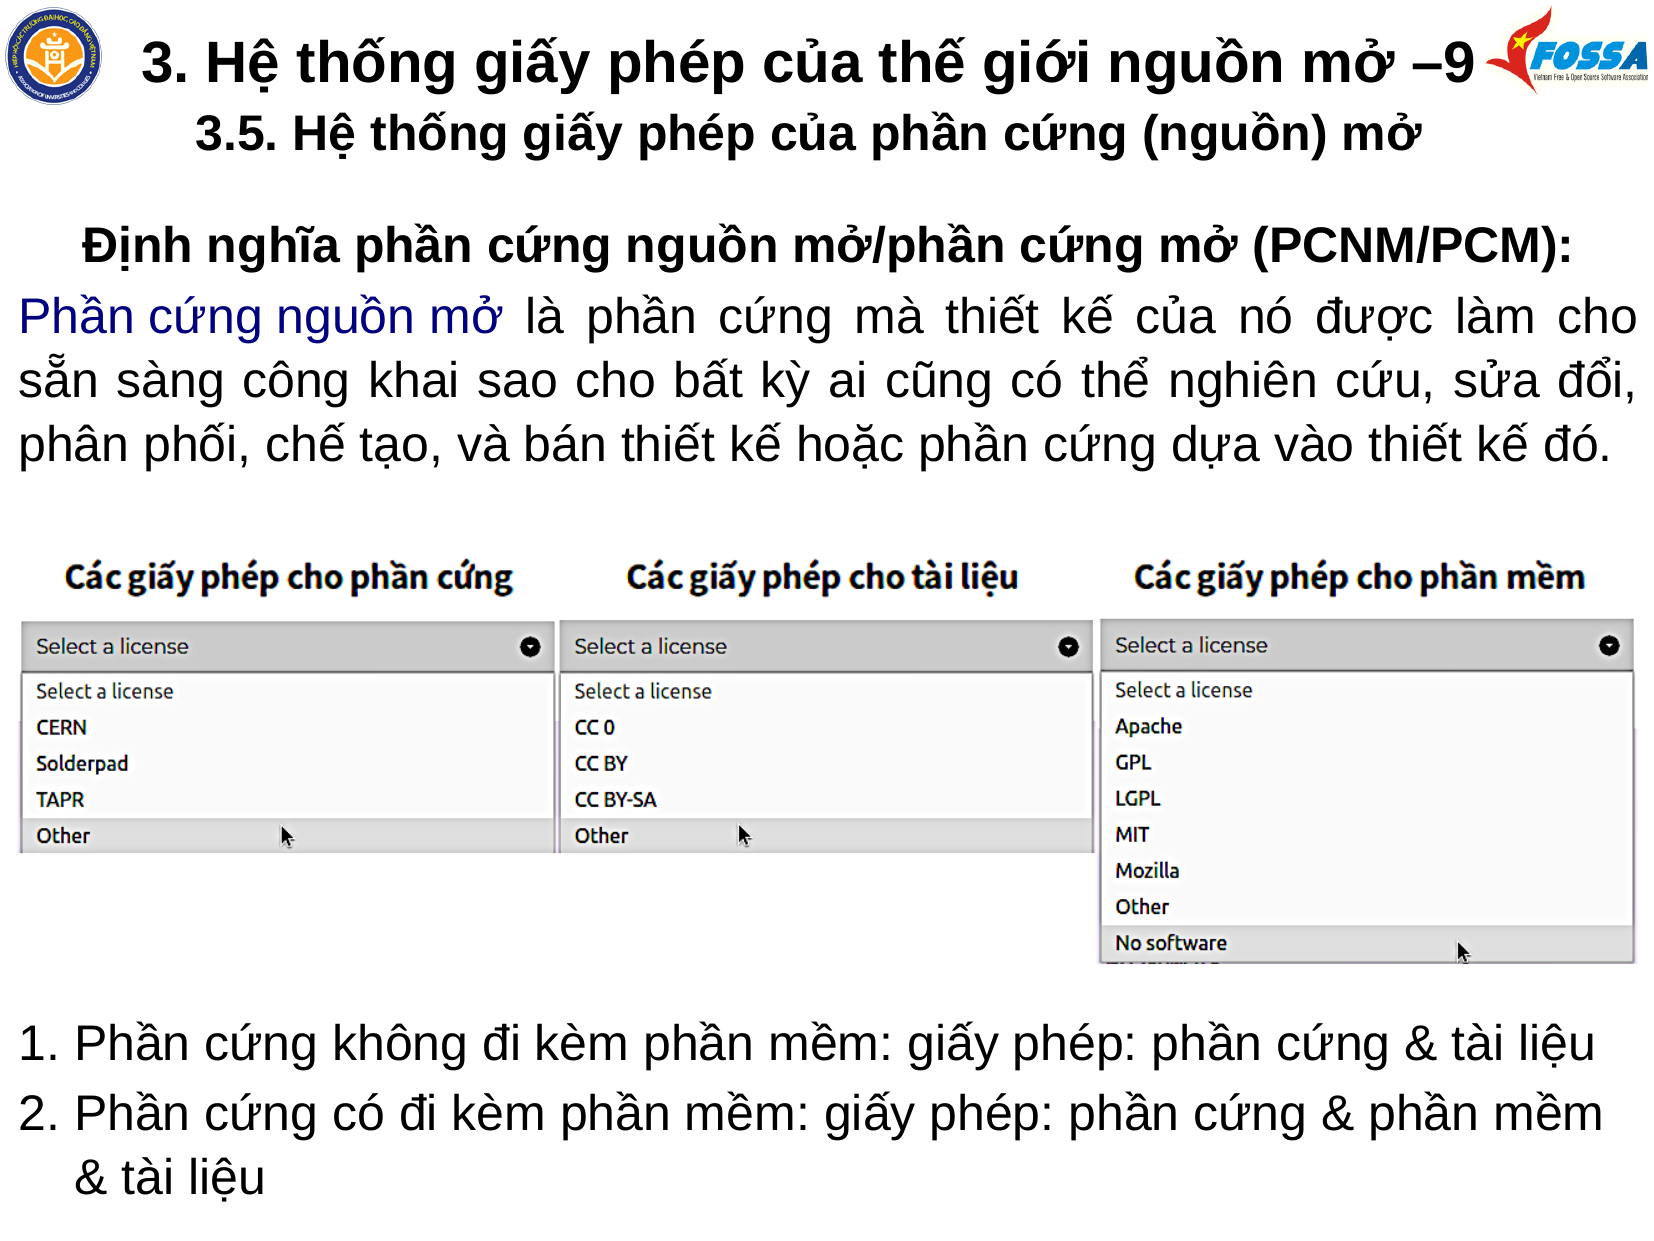

# 3. Hệ thống giấy phép của thế giới nguồn mở –9 3.5. Hệ thống giấy phép của phần cứng (nguồn) mở
Định nghĩa phần cứng nguồn mở/phần cứng mở (PCNM/PCM):
Phần cứng nguồn mở là phần cứng mà thiết kế của nó được làm cho sẵn sàng công khai sao cho bất kỳ ai cũng có thể nghiên cứu, sửa đổi, phân phối, chế tạo, và bán thiết kế hoặc phần cứng dựa vào thiết kế đó.
1. Phần cứng không đi kèm phần mềm: giấy phép: phần cứng & tài liệu
2. Phần cứng có đi kèm phần mềm: giấy phép: phần cứng & phần mềm & tài liệu